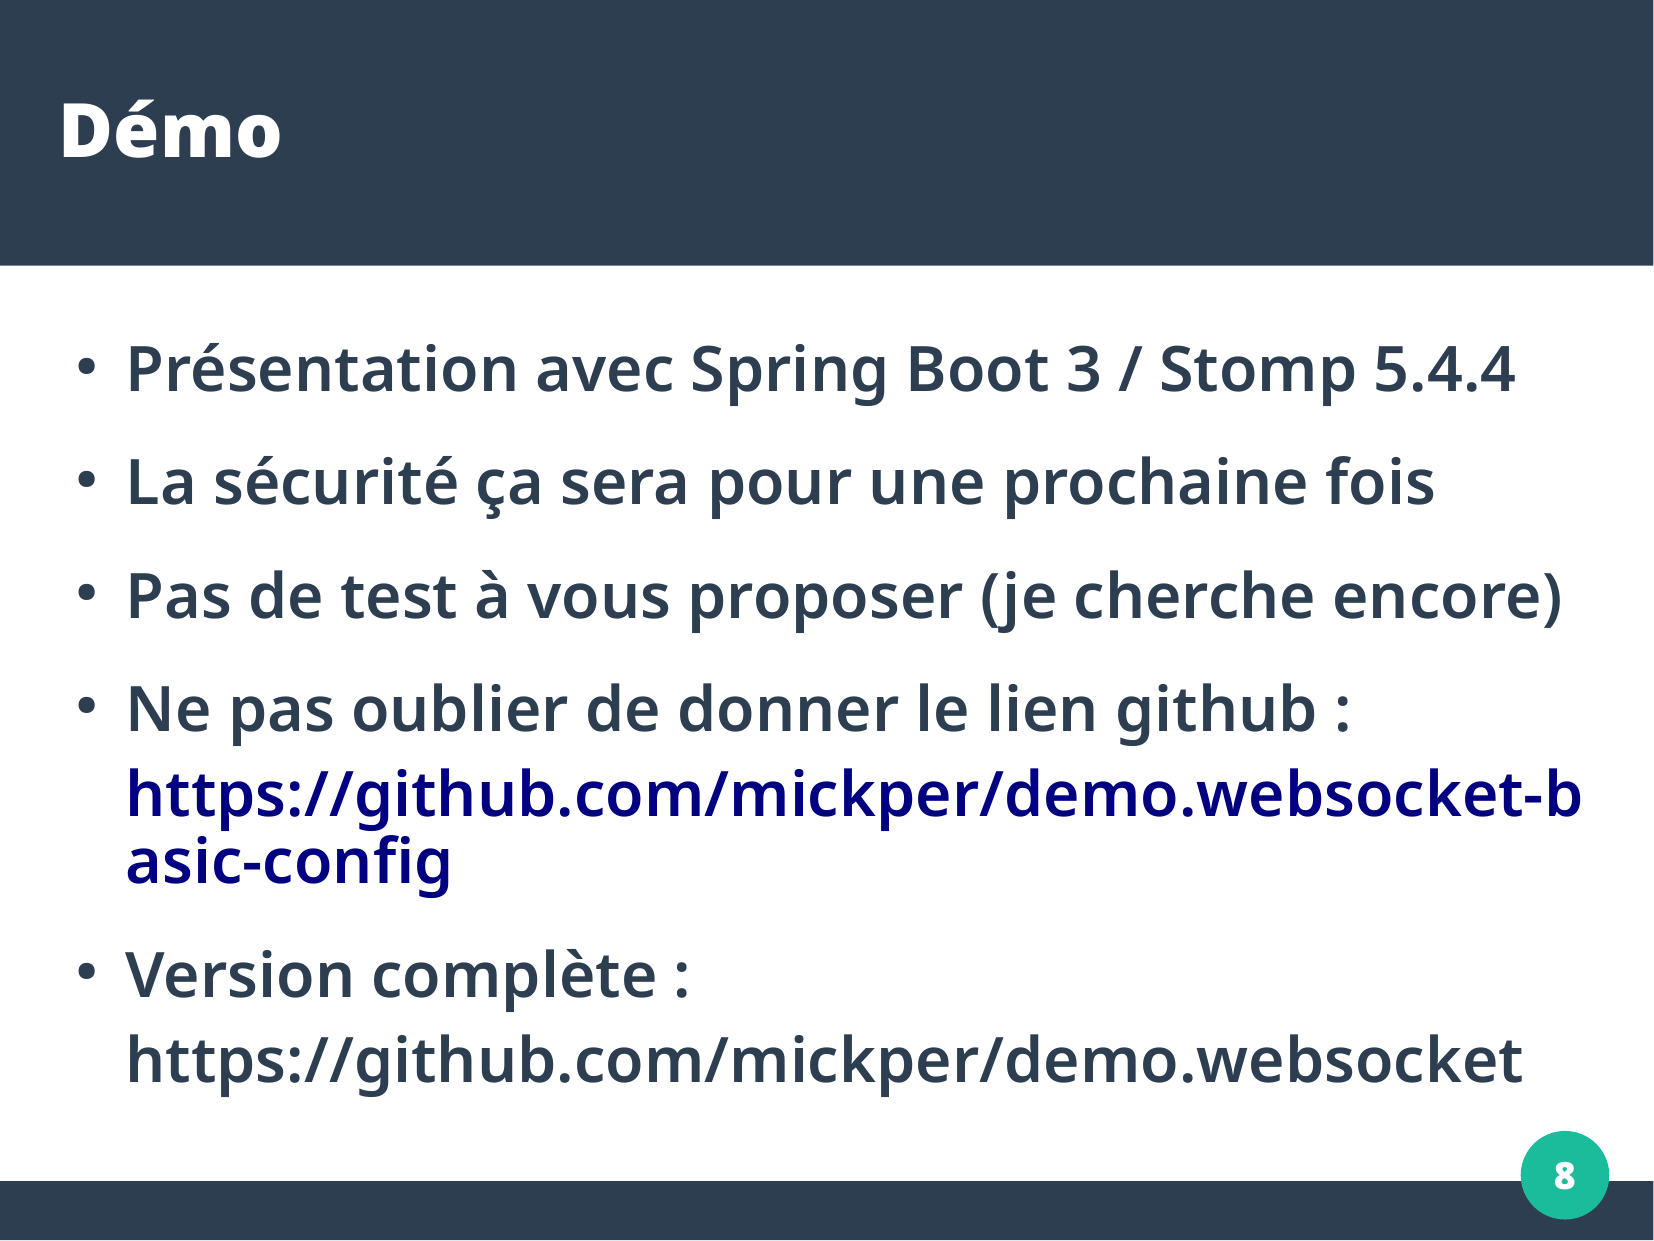

# Démo
Présentation avec Spring Boot 3 / Stomp 5.4.4
La sécurité ça sera pour une prochaine fois
Pas de test à vous proposer (je cherche encore)
Ne pas oublier de donner le lien github : https://github.com/mickper/demo.websocket-basic-config
Version complète : https://github.com/mickper/demo.websocket
8